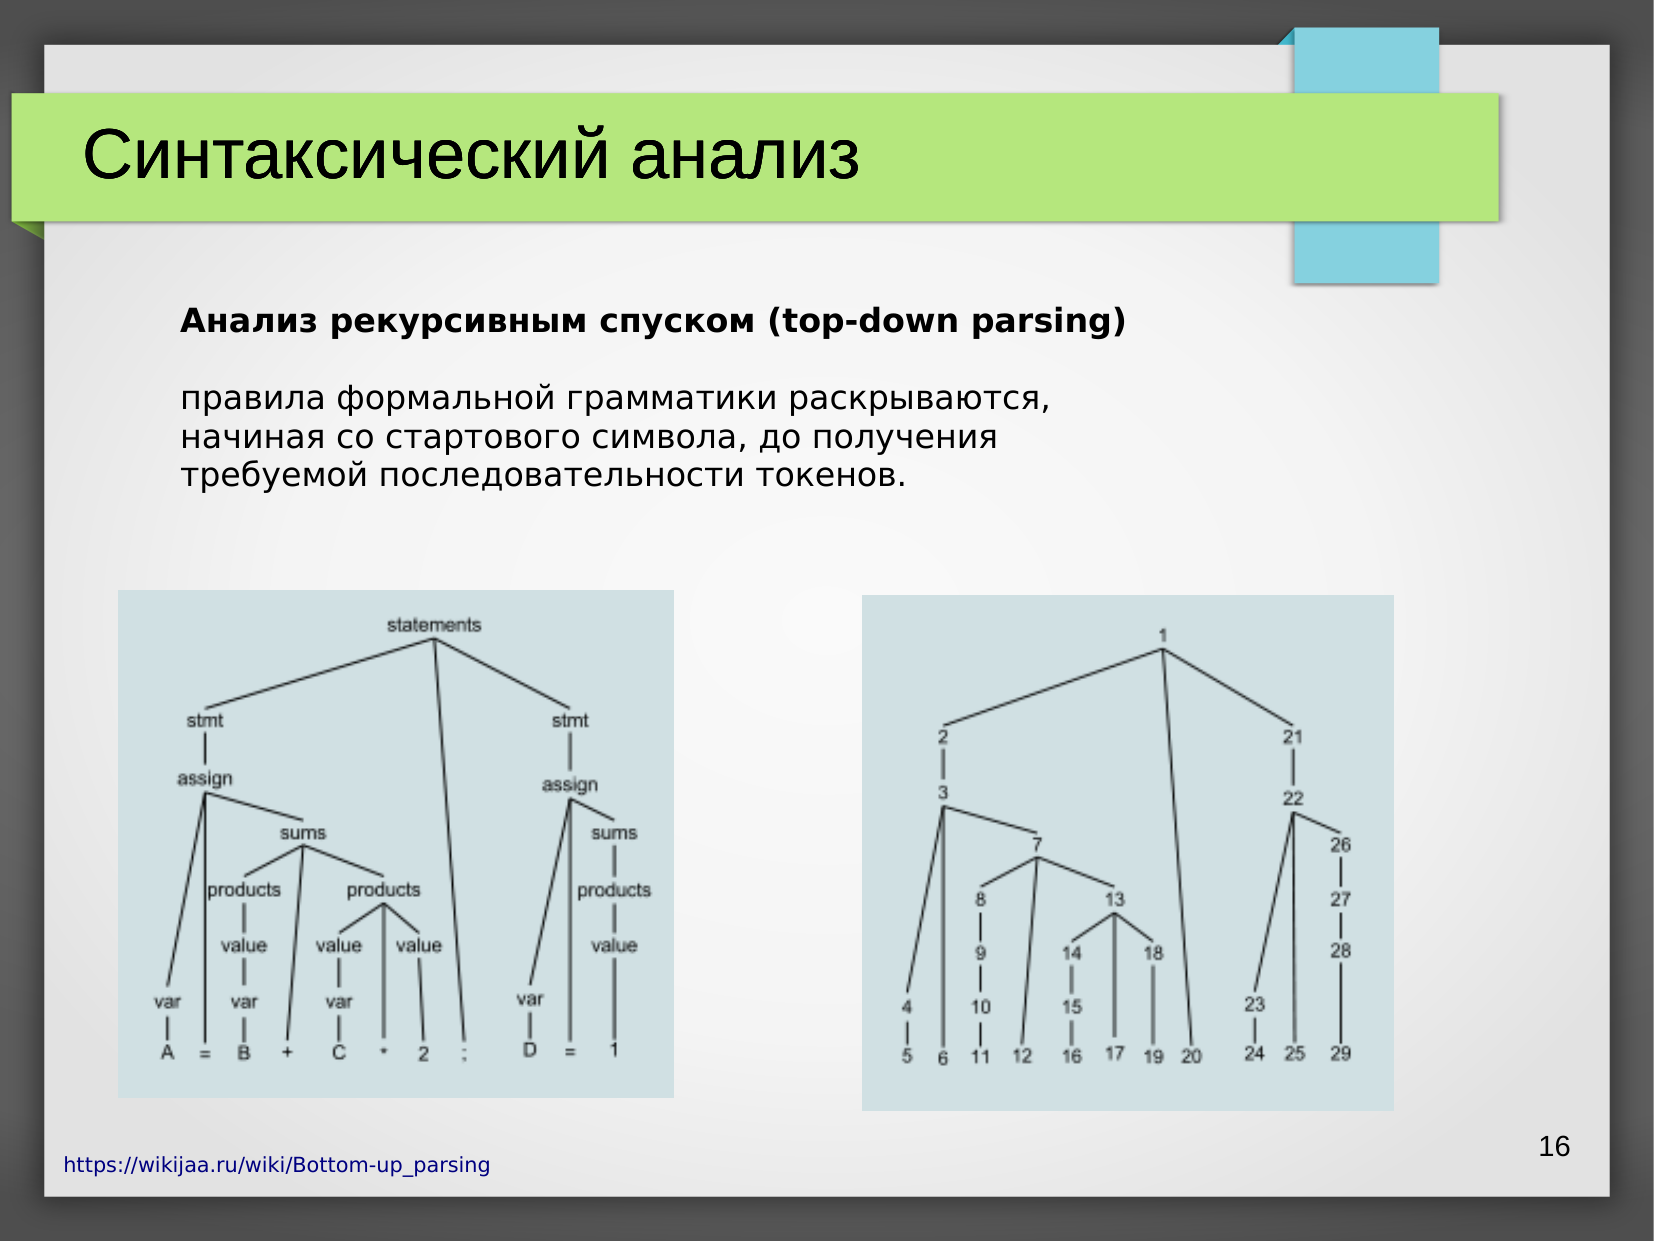

# Синтаксический анализ
Синтаксический анализ
Синтаксический анализ
Анализ рекурсивным спуском (top-down parsing)
правила формальной грамматики раскрываются, начиная со стартового символа, до получения требуемой последовательности токенов.
16
https://wikijaa.ru/wiki/Bottom-up_parsing